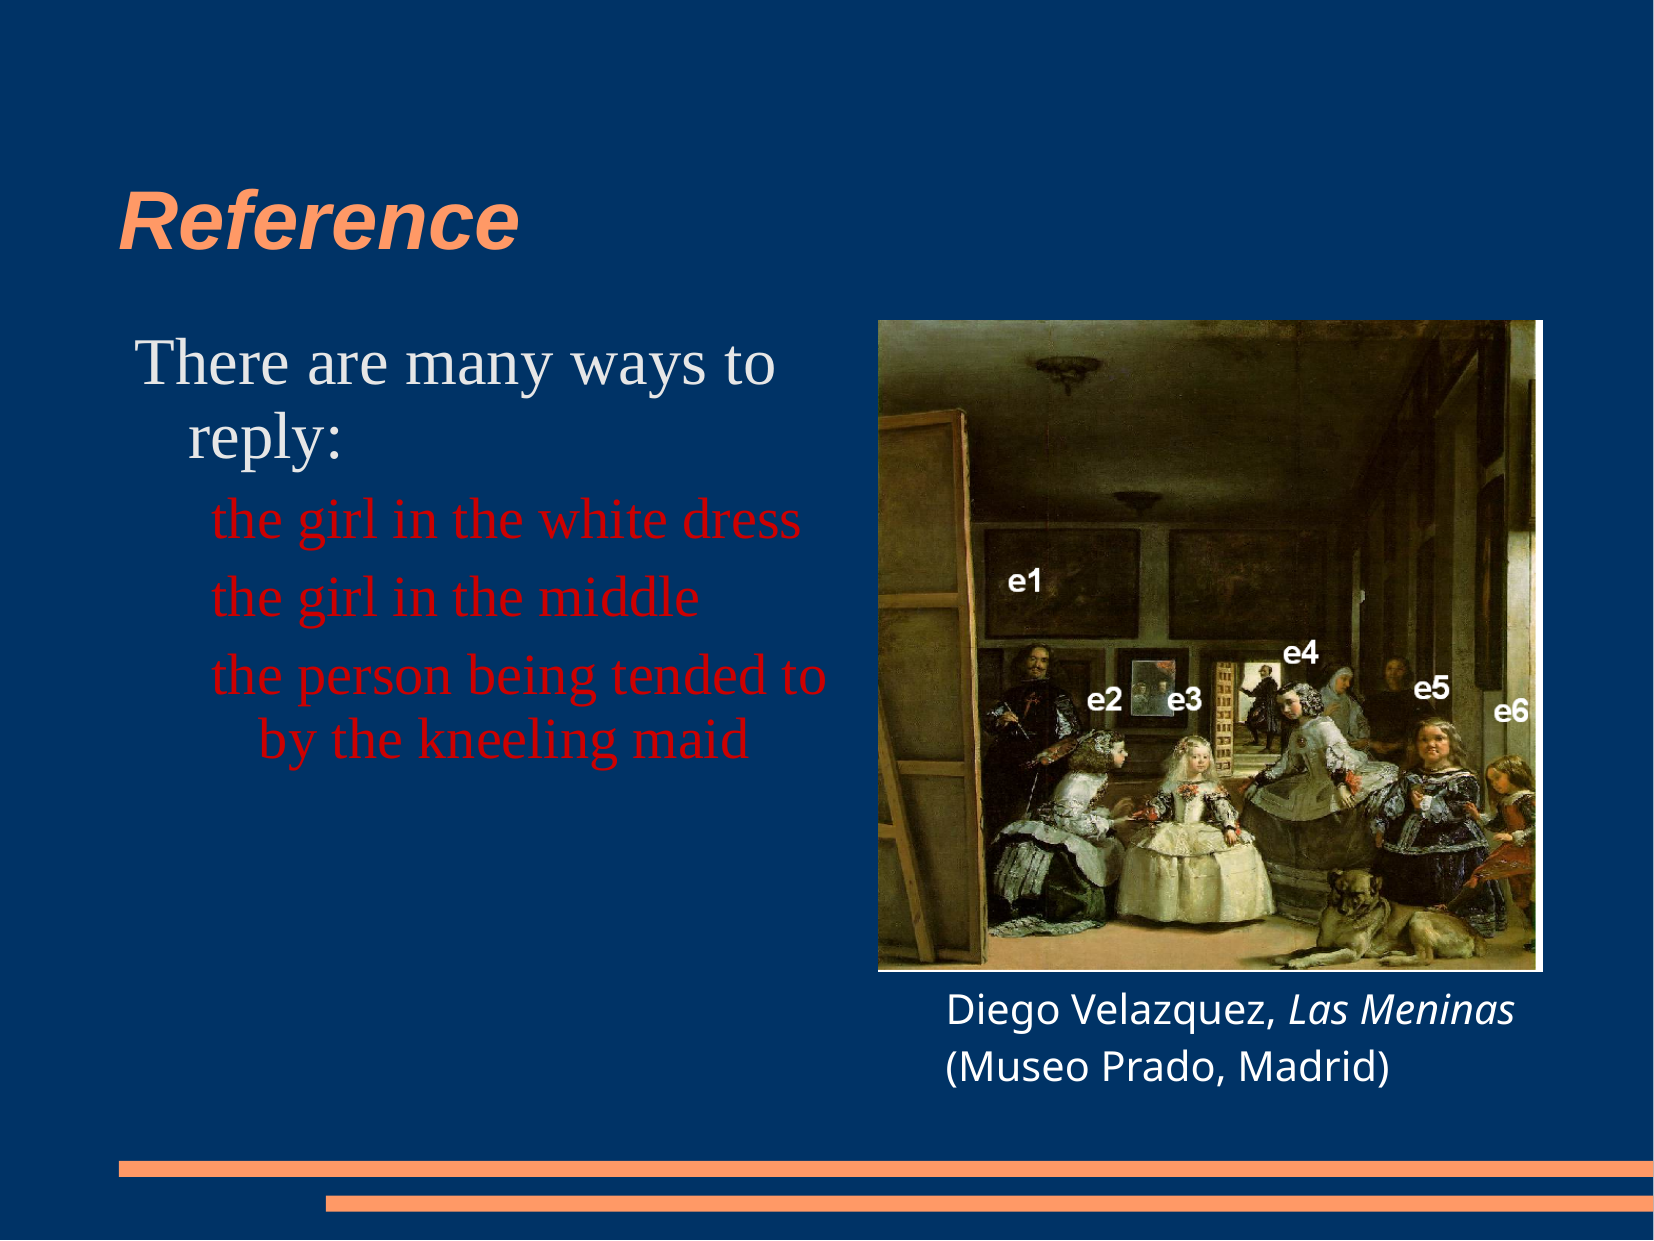

# Reference
There are many ways to reply:
the girl in the white dress
the girl in the middle
the person being tended to by the kneeling maid
Diego Velazquez, Las Meninas
(Museo Prado, Madrid)